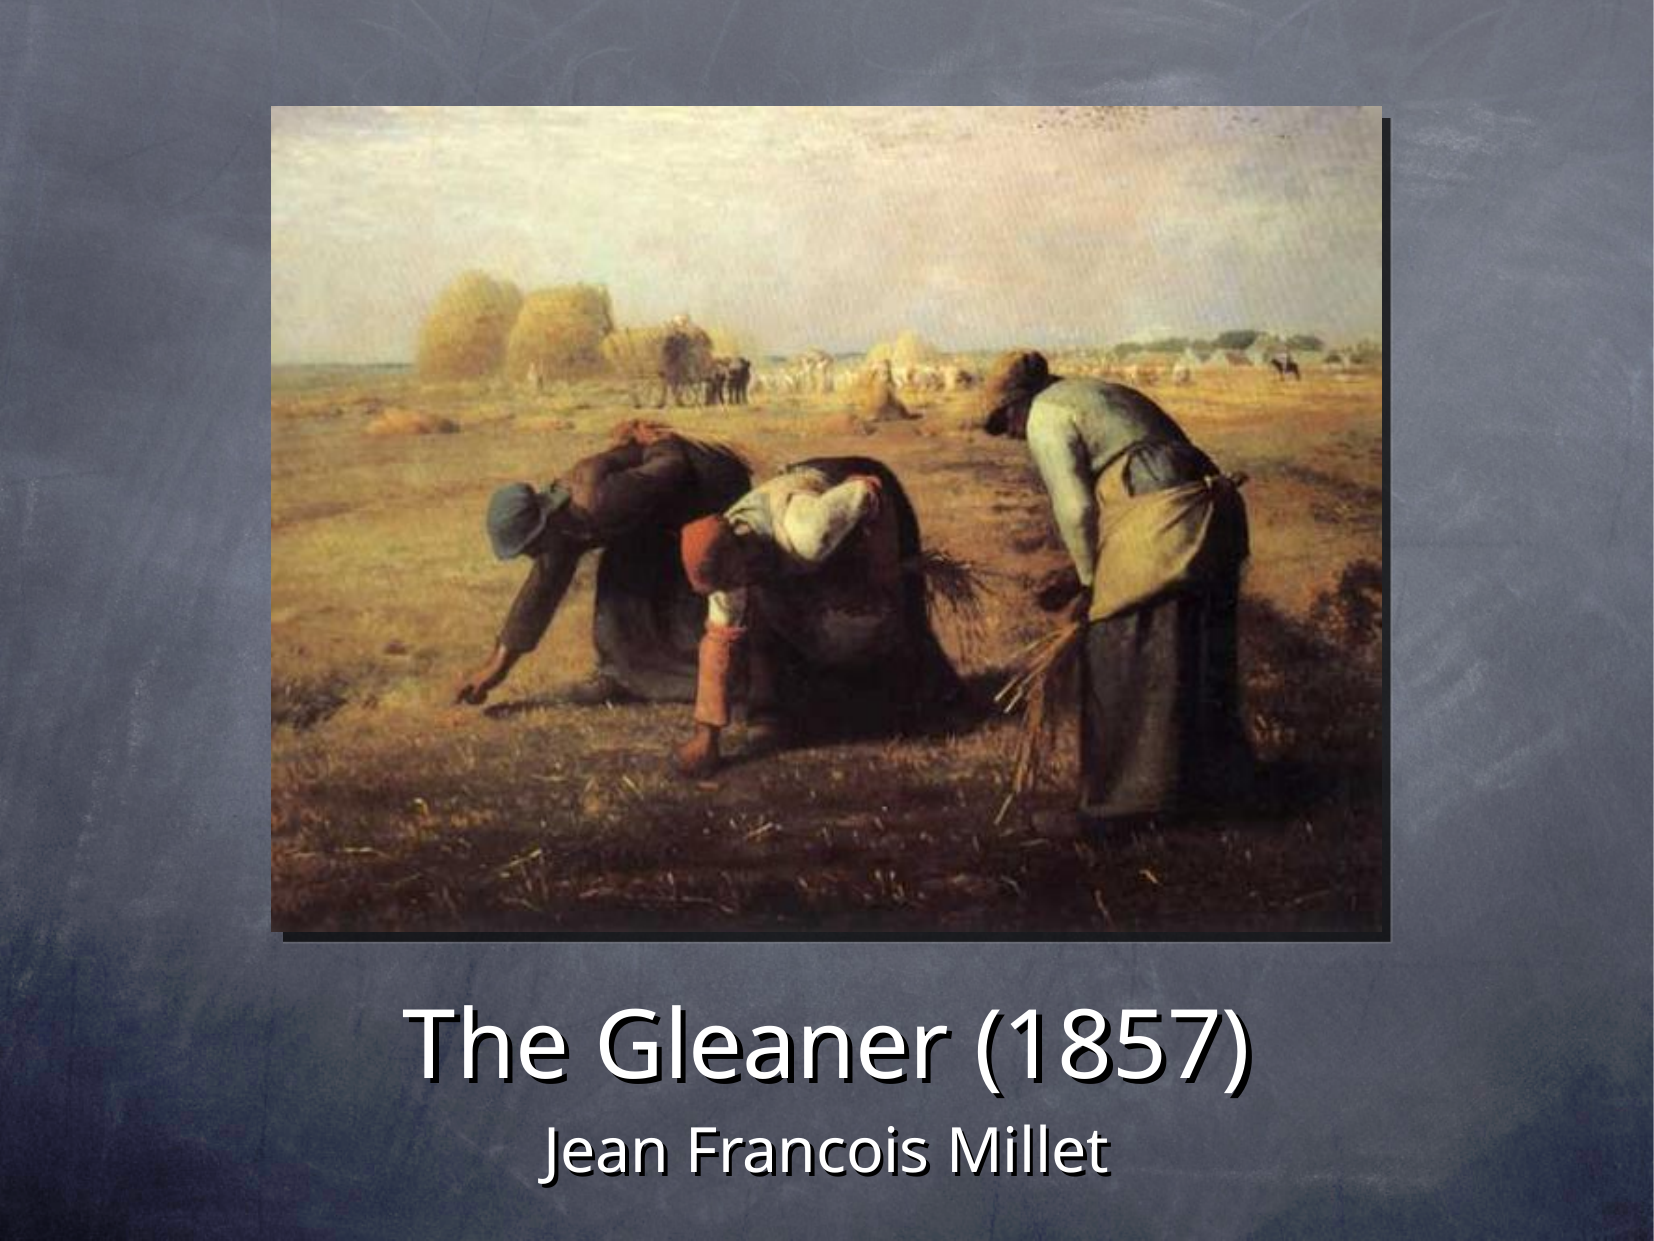

# The Gleaner (1857)
Jean Francois Millet